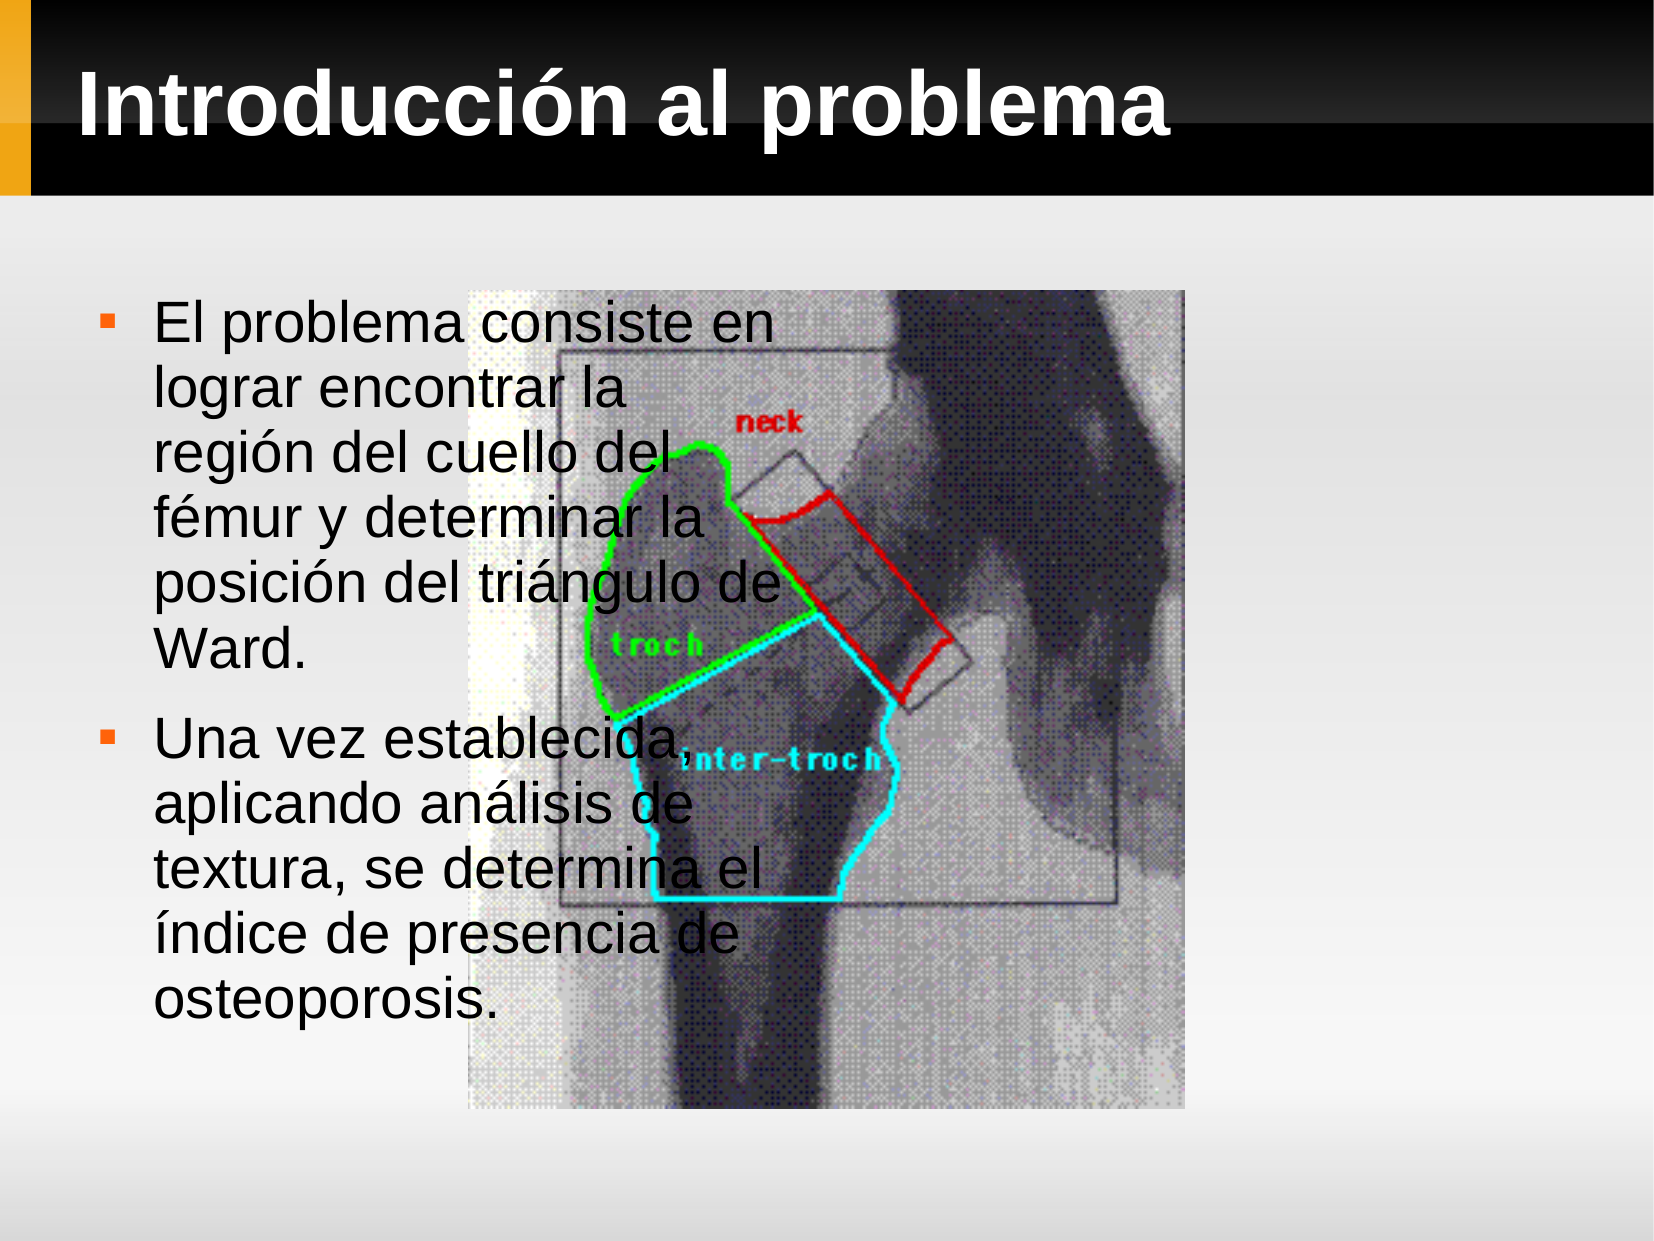

# Introducción al problema
El problema consiste en lograr encontrar la región del cuello del fémur y determinar la posición del triángulo de Ward.
Una vez establecida, aplicando análisis de textura, se determina el índice de presencia de osteoporosis.